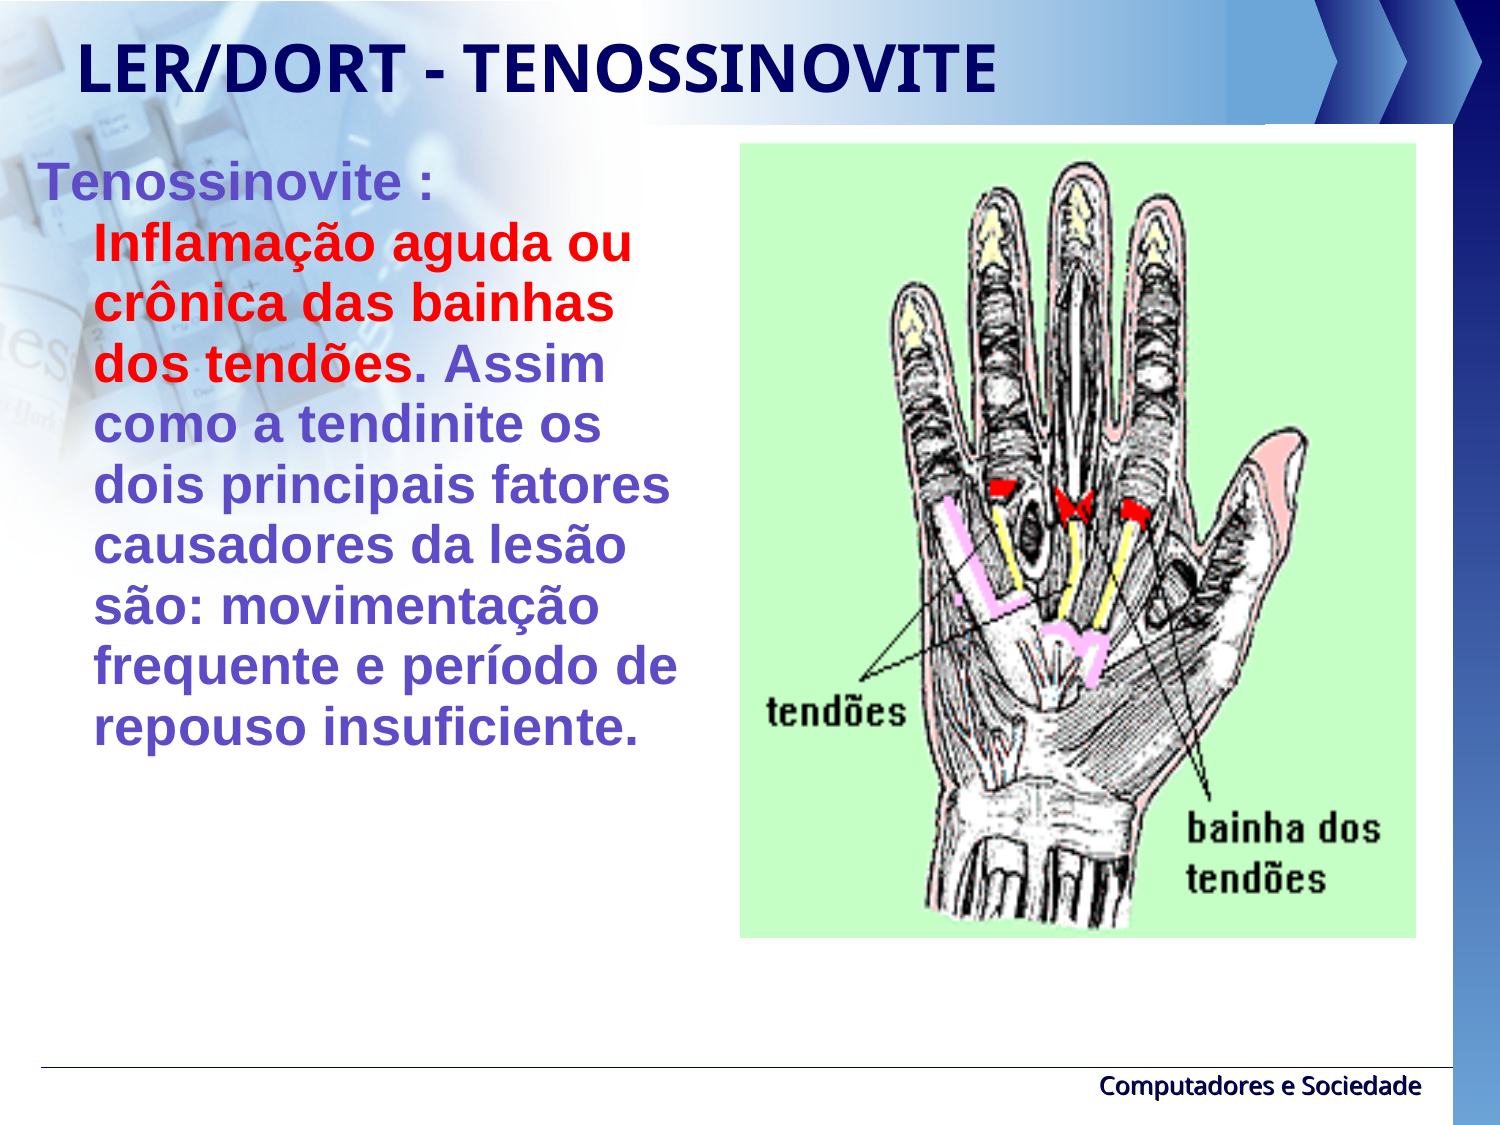

# LER/DORT - TENOSSINOVITE
Tenossinovite : Inflamação aguda ou crônica das bainhas dos tendões. Assim como a tendinite os dois principais fatores causadores da lesão são: movimentação frequente e período de repouso insuficiente.